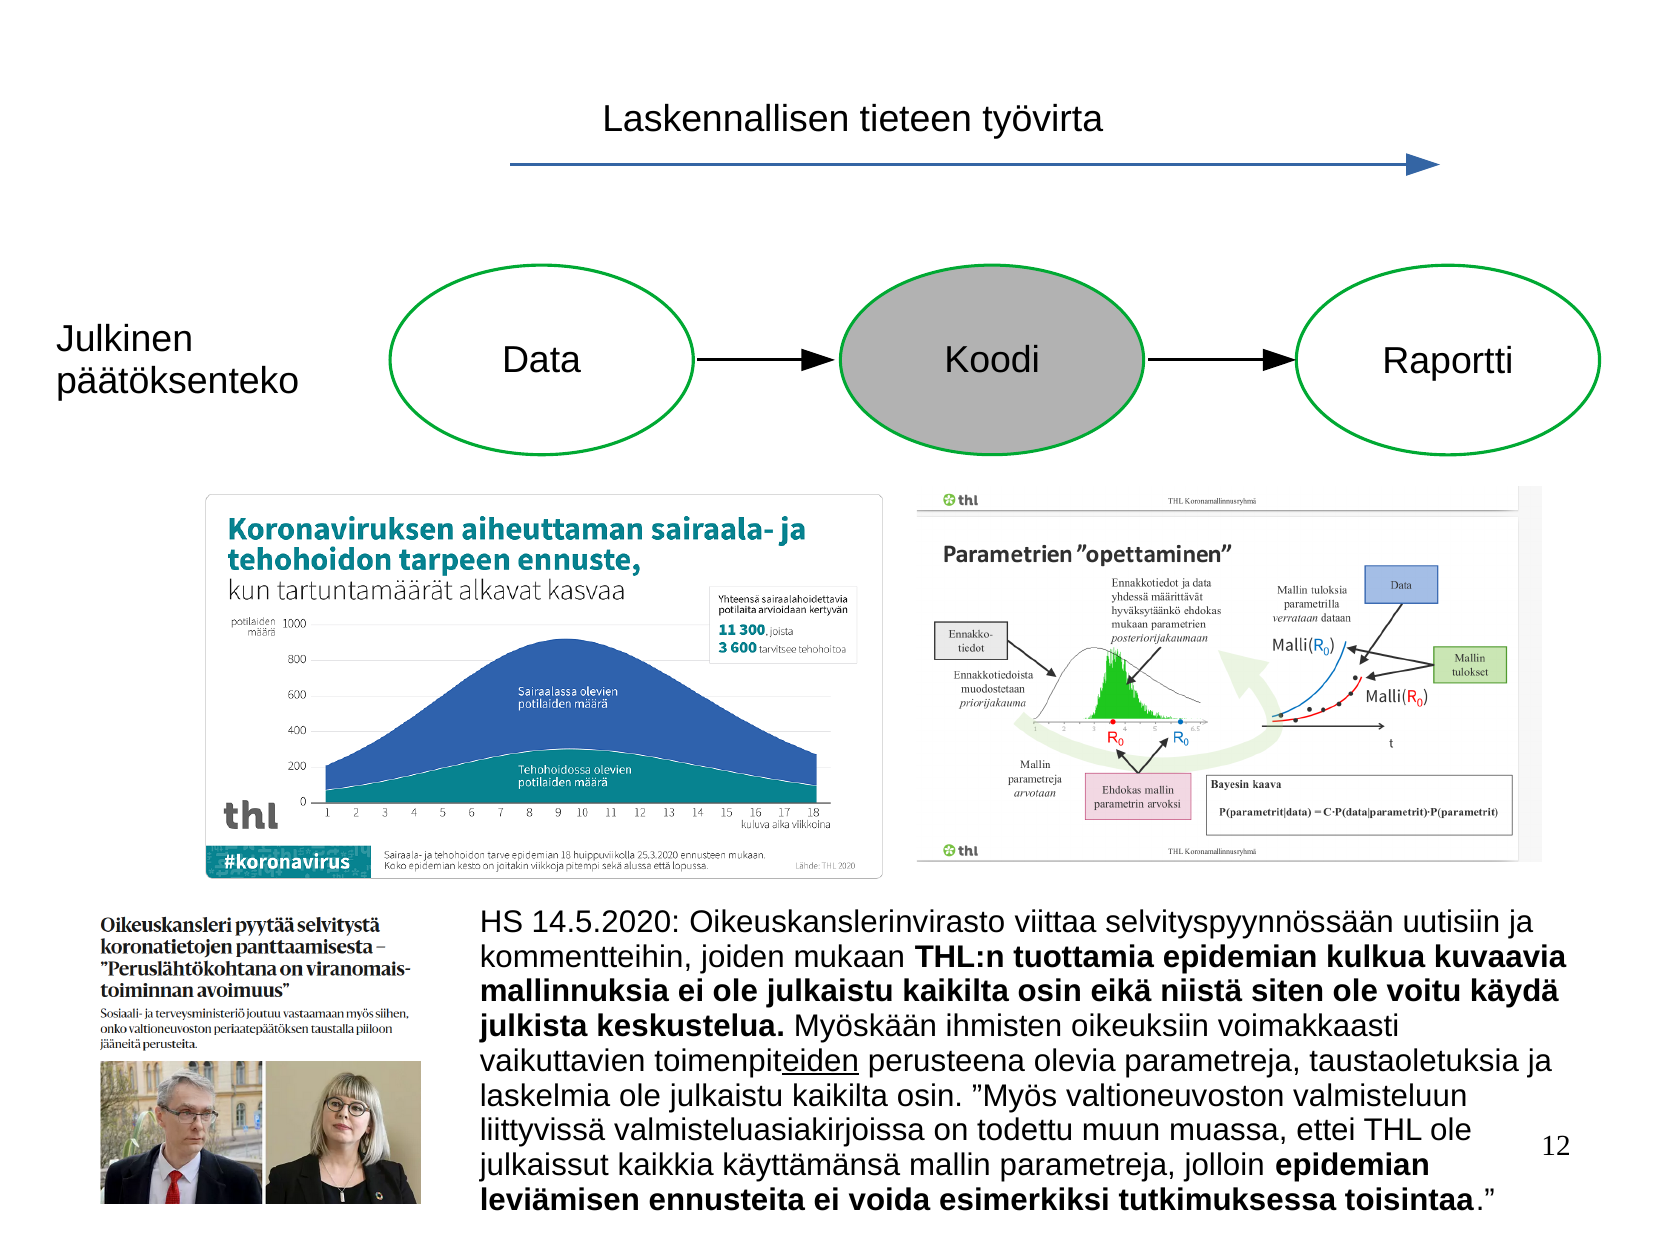

Laskennallisen tieteen työvirta
Data
Koodi
Raportti
Julkinen
päätöksenteko
HS 14.5.2020: Oikeuskanslerinvirasto viittaa selvityspyynnössään uutisiin ja kommentteihin, joiden mukaan THL:n tuottamia epidemian kulkua kuvaavia mallinnuksia ei ole julkaistu kaikilta osin eikä niistä siten ole voitu käydä julkista keskustelua. Myöskään ihmisten oikeuksiin voimakkaasti vaikuttavien toimenpiteiden perusteena olevia parametreja, taustaoletuksia ja laskelmia ole julkaistu kaikilta osin. ”Myös valtioneuvoston valmisteluun liittyvissä valmisteluasiakirjoissa on todettu muun muassa, ettei THL ole julkaissut kaikkia käyttämänsä mallin parametreja, jolloin epidemian leviämisen ennusteita ei voida esimerkiksi tutkimuksessa toisintaa.”
12